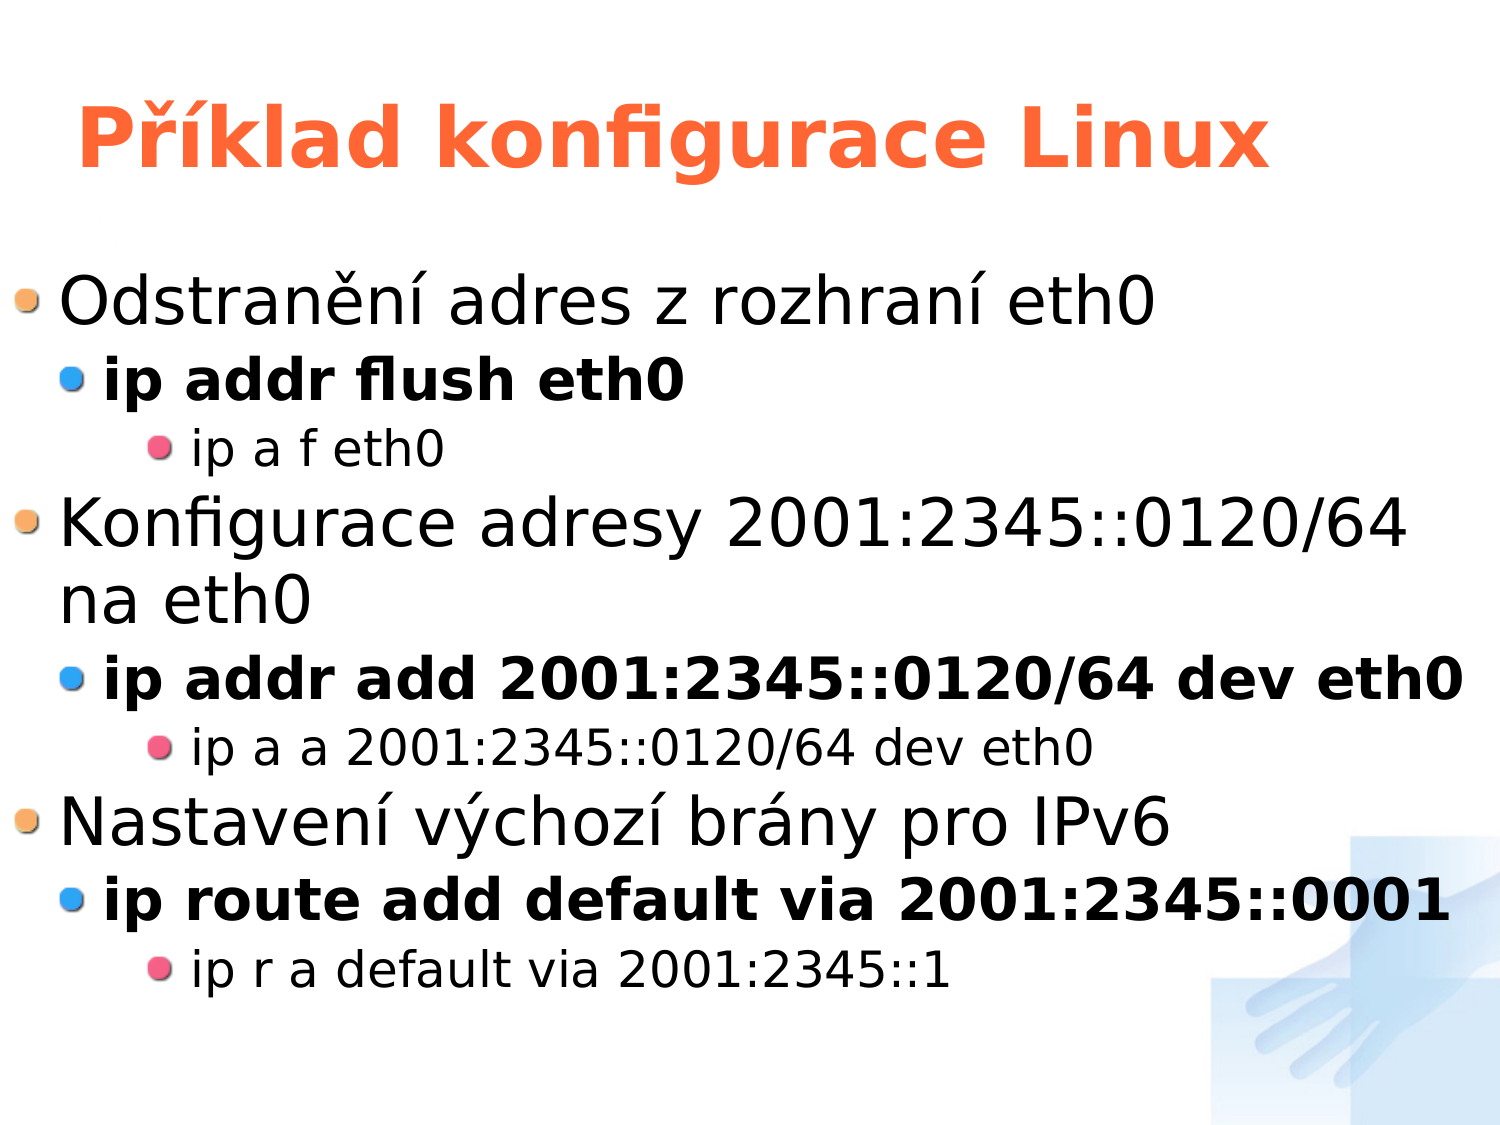

# Příklad konfigurace Linux
Odstranění adres z rozhraní eth0
ip addr flush eth0
ip a f eth0
Konfigurace adresy 2001:2345::0120/64 na eth0
ip addr add 2001:2345::0120/64 dev eth0
ip a a 2001:2345::0120/64 dev eth0
Nastavení výchozí brány pro IPv6
ip route add default via 2001:2345::0001
ip r a default via 2001:2345::1